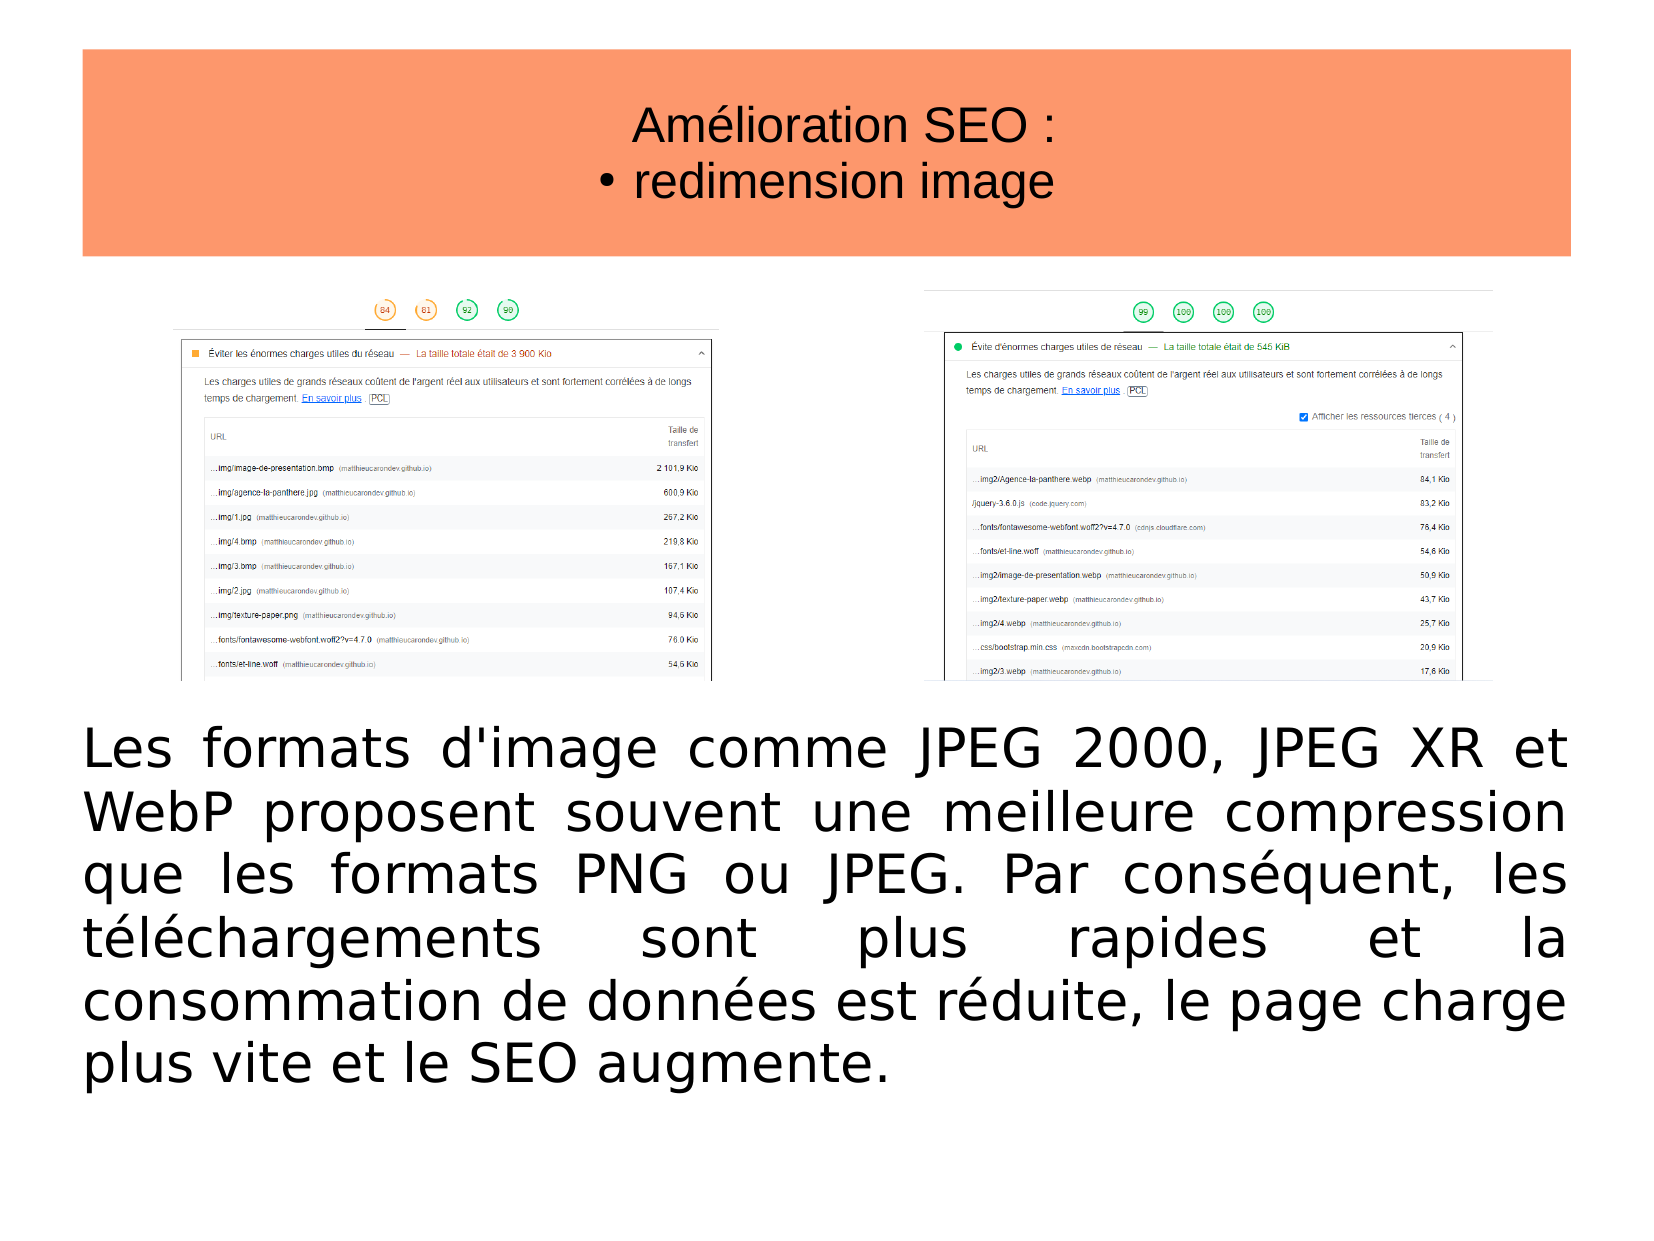

# Amélioration SEO :
redimension image
Les formats d'image comme JPEG 2000, JPEG XR et WebP proposent souvent une meilleure compression que les formats PNG ou JPEG. Par conséquent, les téléchargements sont plus rapides et la consommation de données est réduite, le page charge plus vite et le SEO augmente.